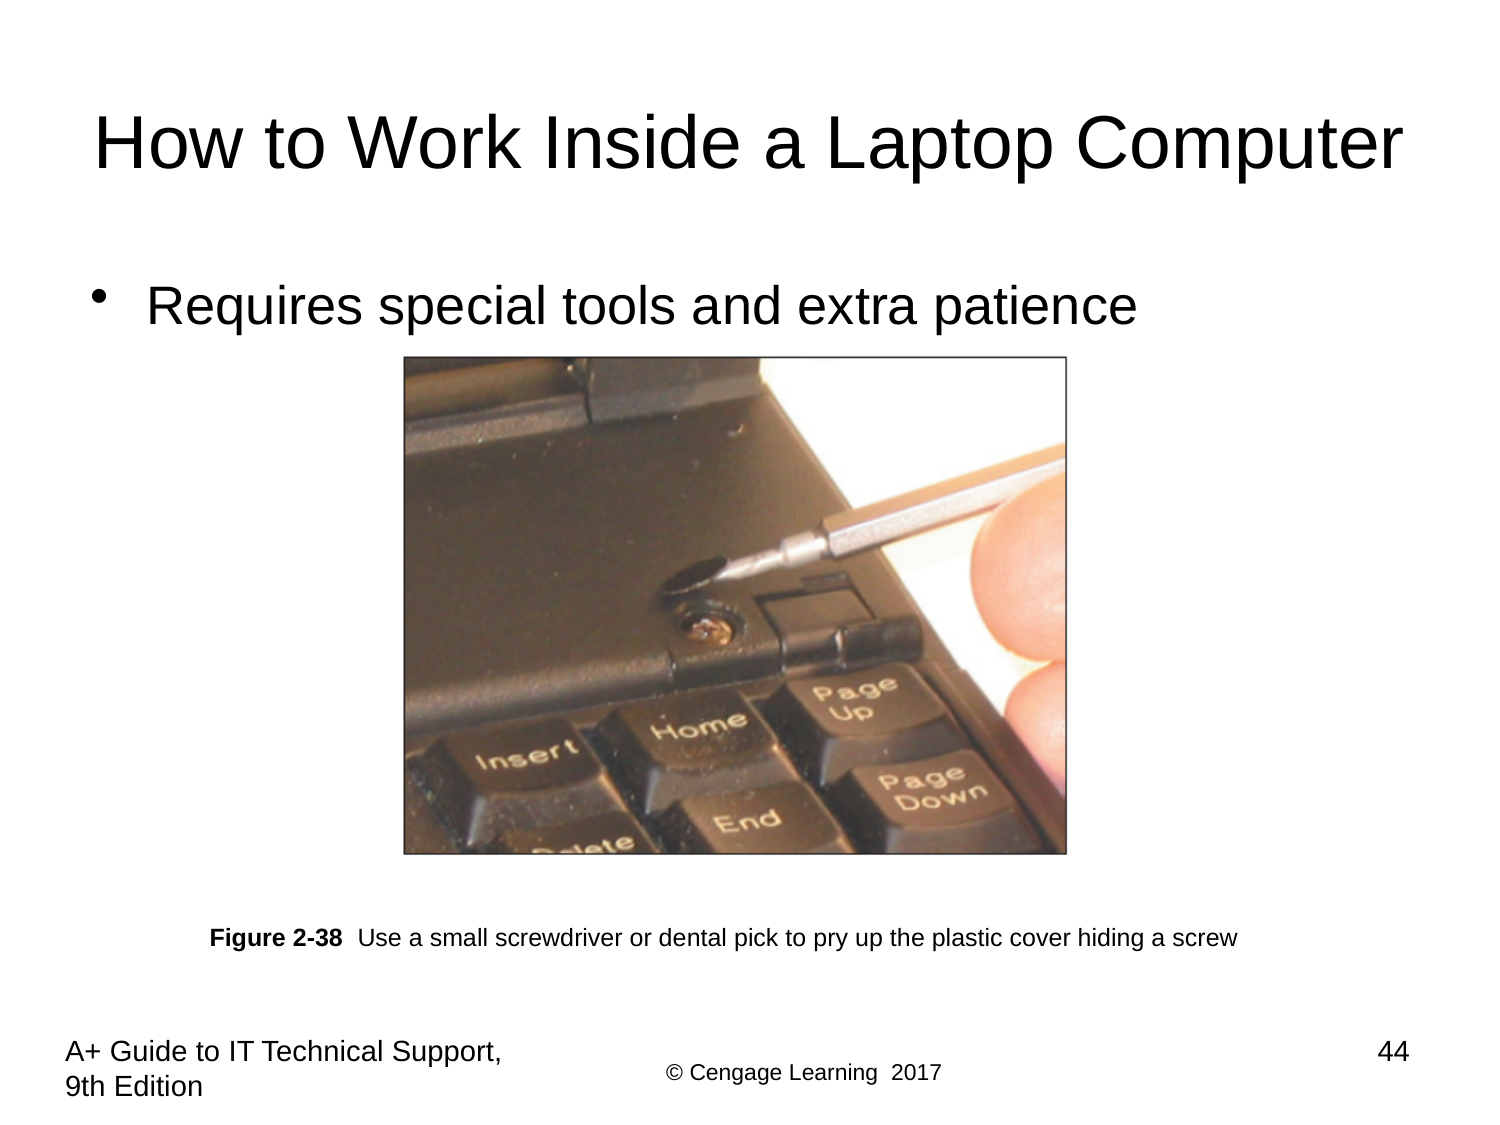

# How to Work Inside a Laptop Computer
Requires special tools and extra patience
Figure 2-38 Use a small screwdriver or dental pick to pry up the plastic cover hiding a screw
A+ Guide to IT Technical Support, 9th Edition